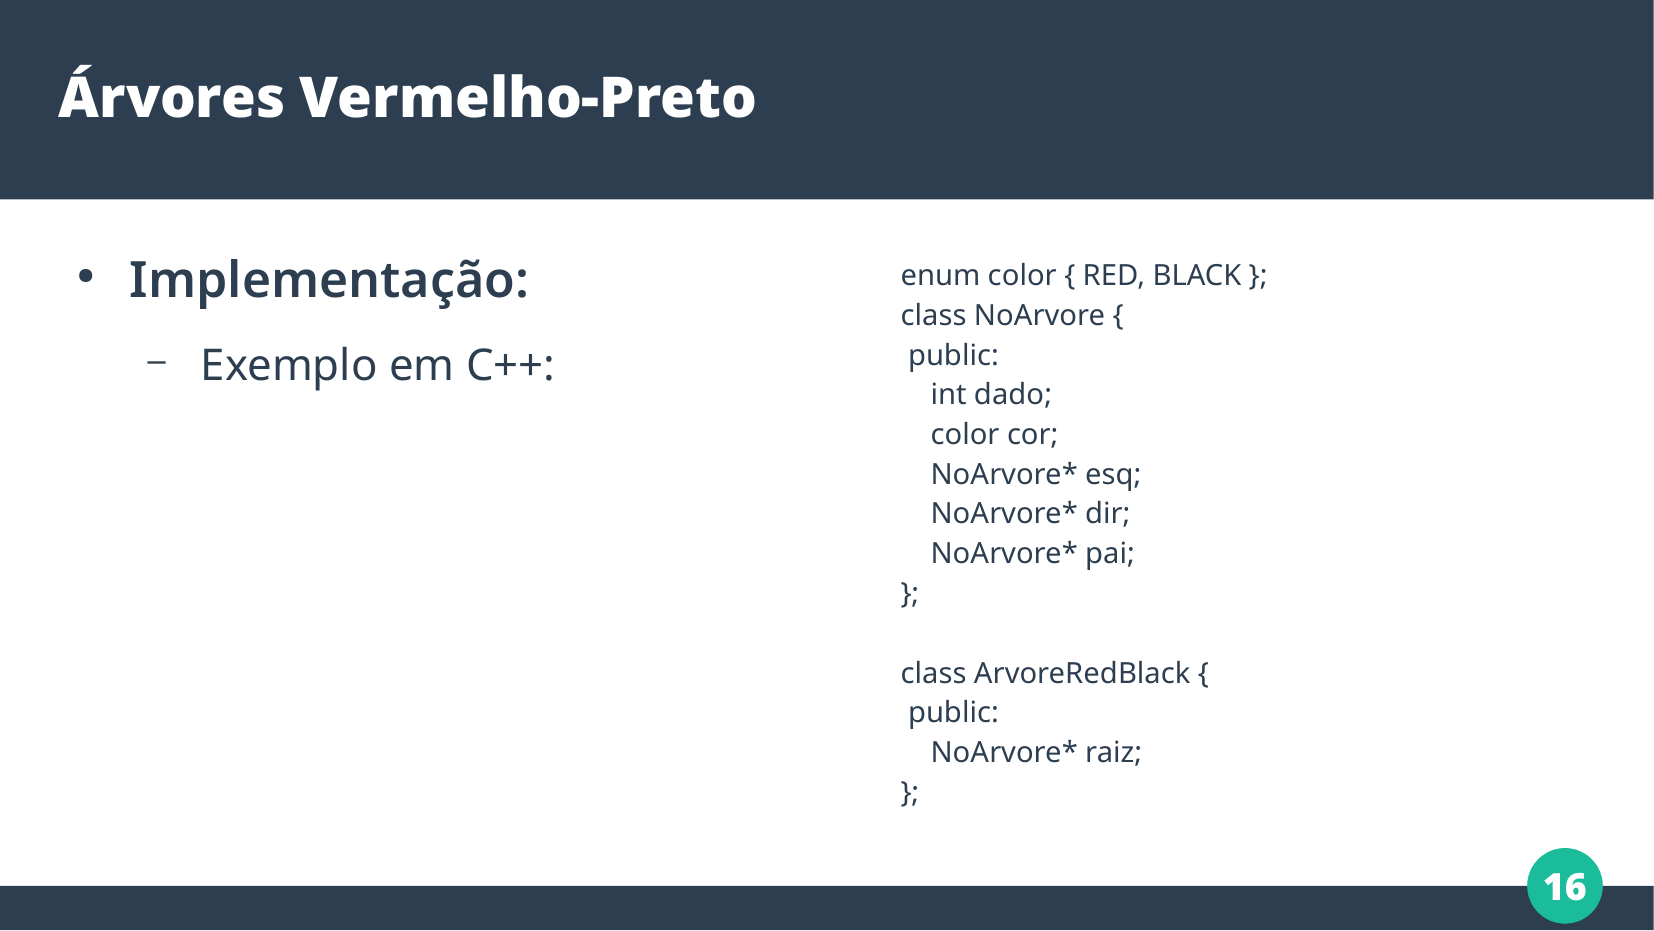

# Árvores Vermelho-Preto
enum color { RED, BLACK };
class NoArvore {
 public:
 int dado;
 color cor;
 NoArvore* esq;
 NoArvore* dir;
 NoArvore* pai;
};
class ArvoreRedBlack {
 public:
 NoArvore* raiz;
};
Implementação:
Exemplo em C++: